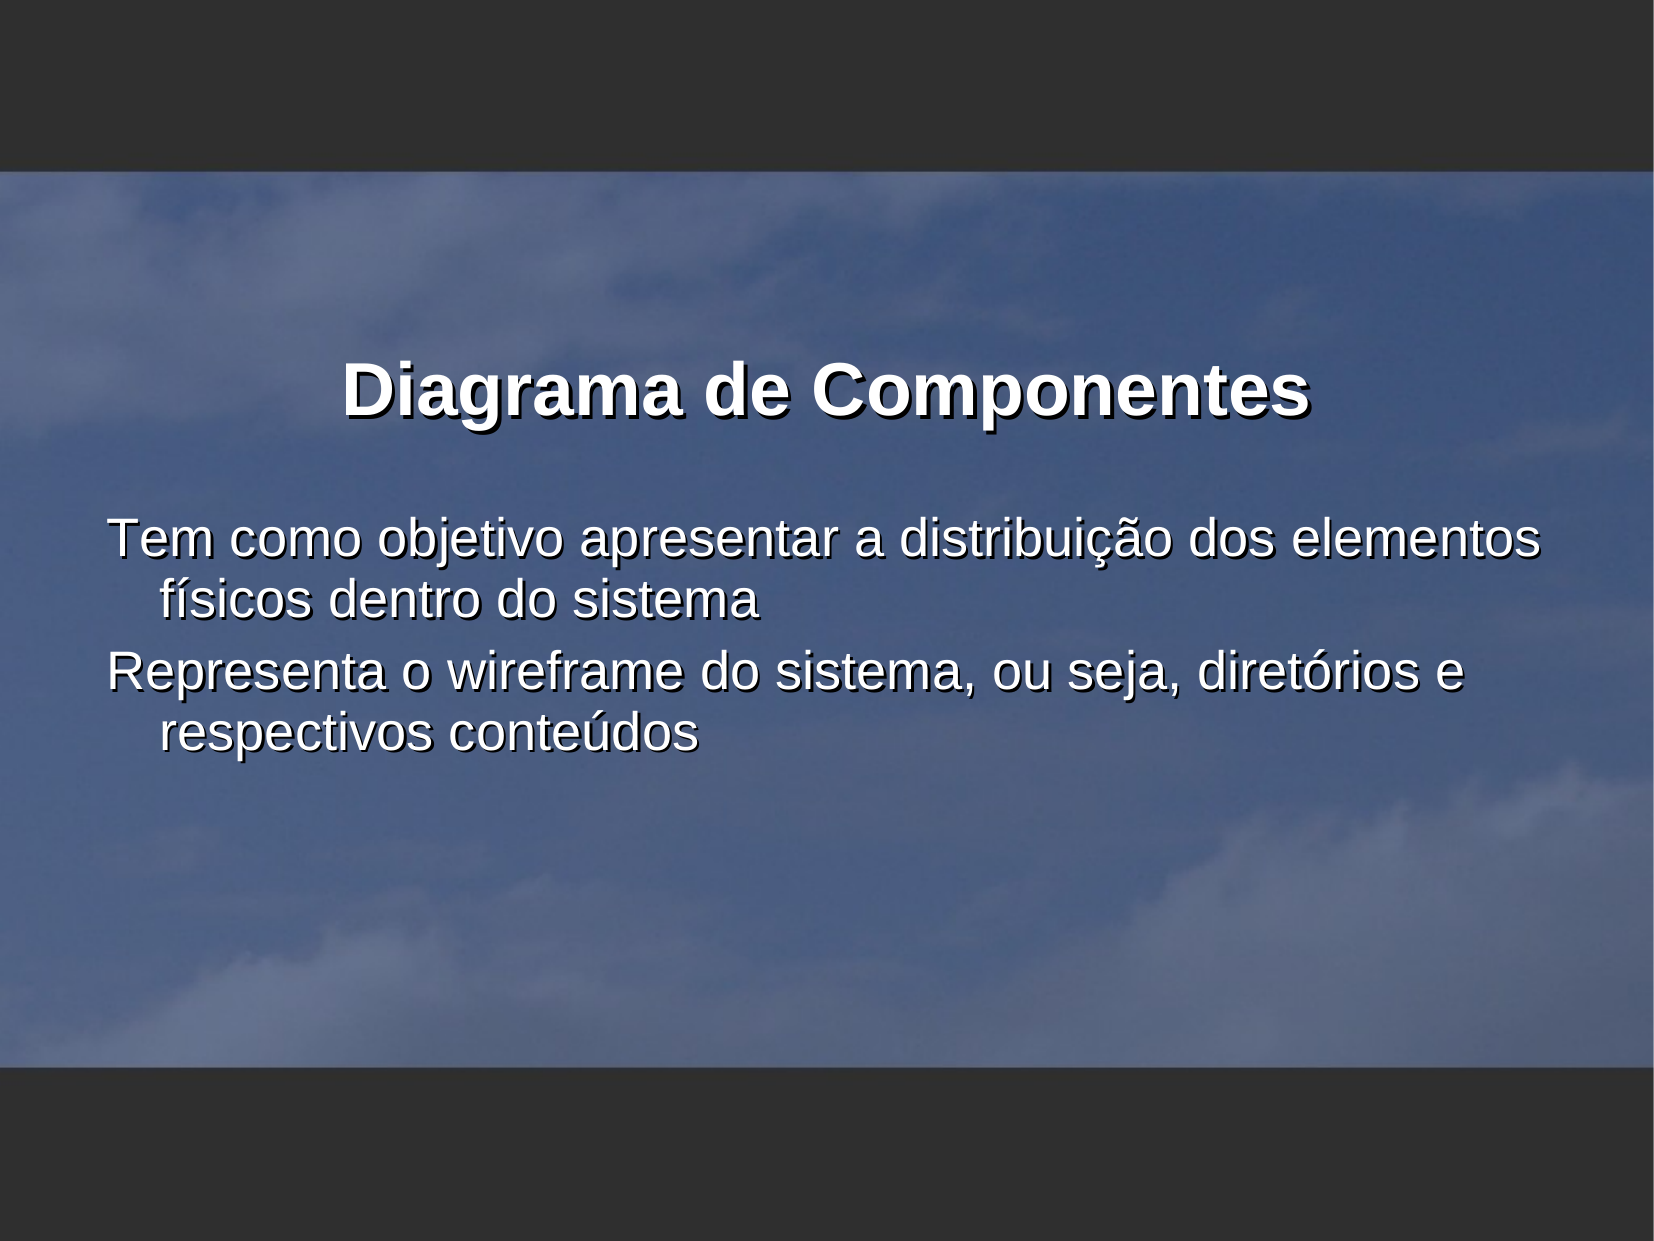

# Diagrama de Componentes
Tem como objetivo apresentar a distribuição dos elementos físicos dentro do sistema
Representa o wireframe do sistema, ou seja, diretórios e respectivos conteúdos